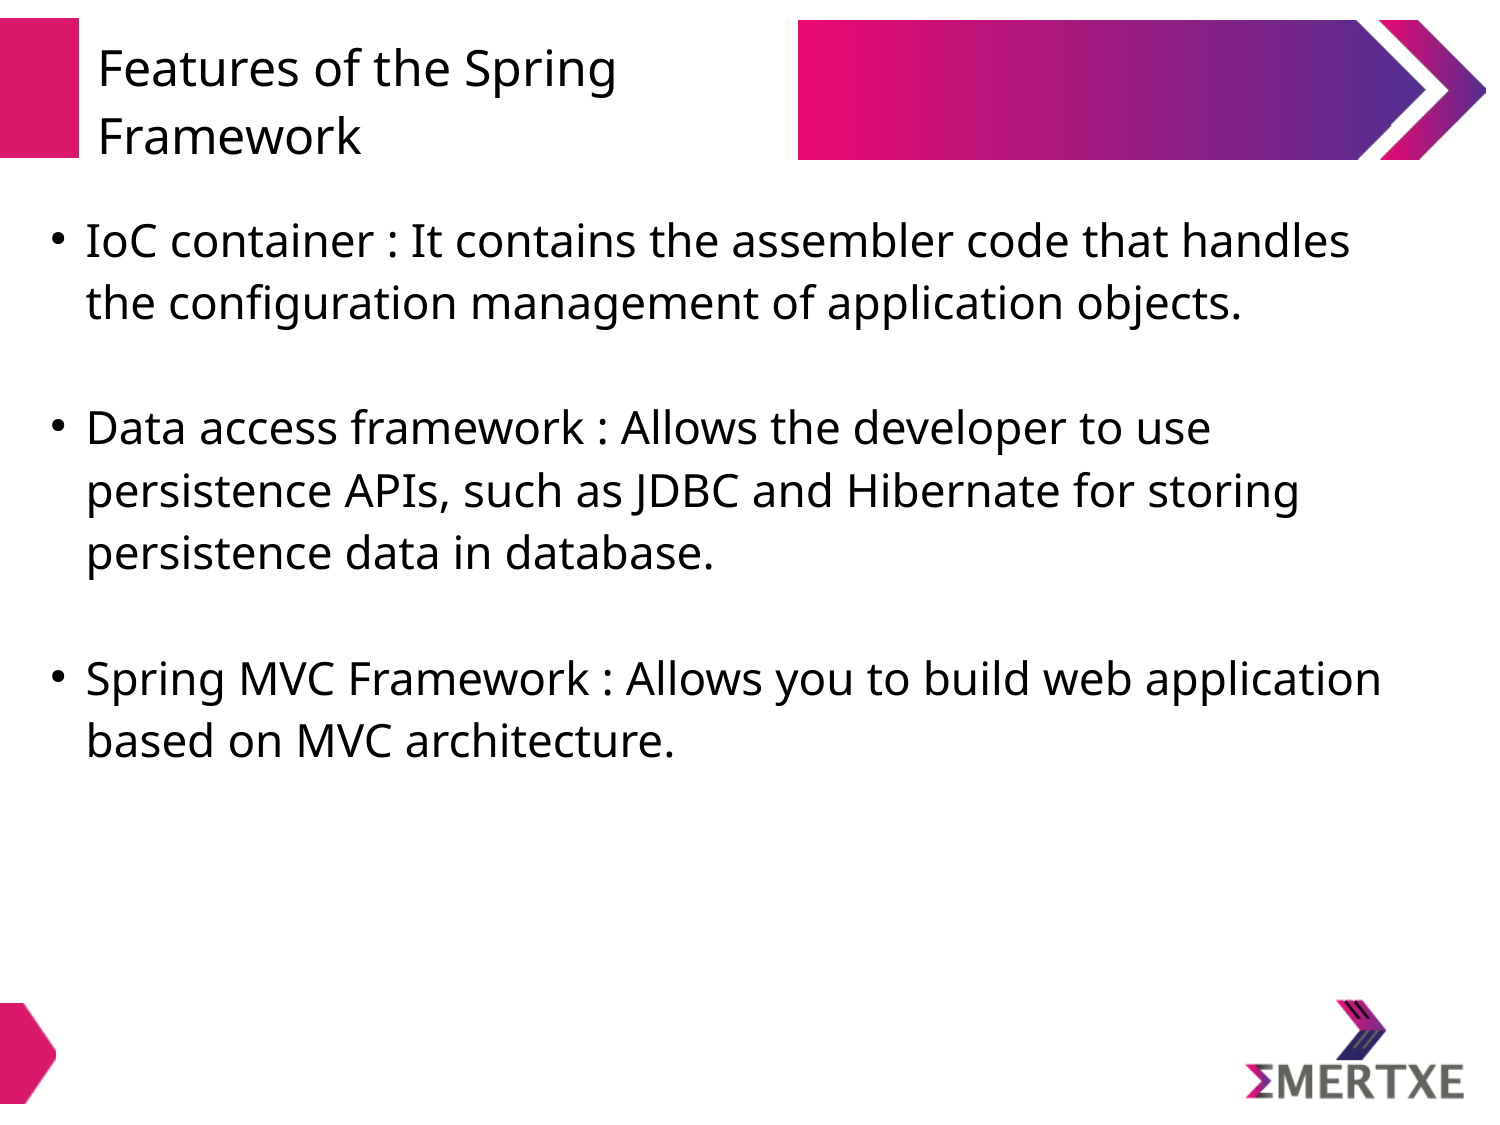

Features of the Spring Framework
IoC container : It contains the assembler code that handles the configuration management of application objects.
Data access framework : Allows the developer to use persistence APIs, such as JDBC and Hibernate for storing persistence data in database.
Spring MVC Framework : Allows you to build web application based on MVC architecture.